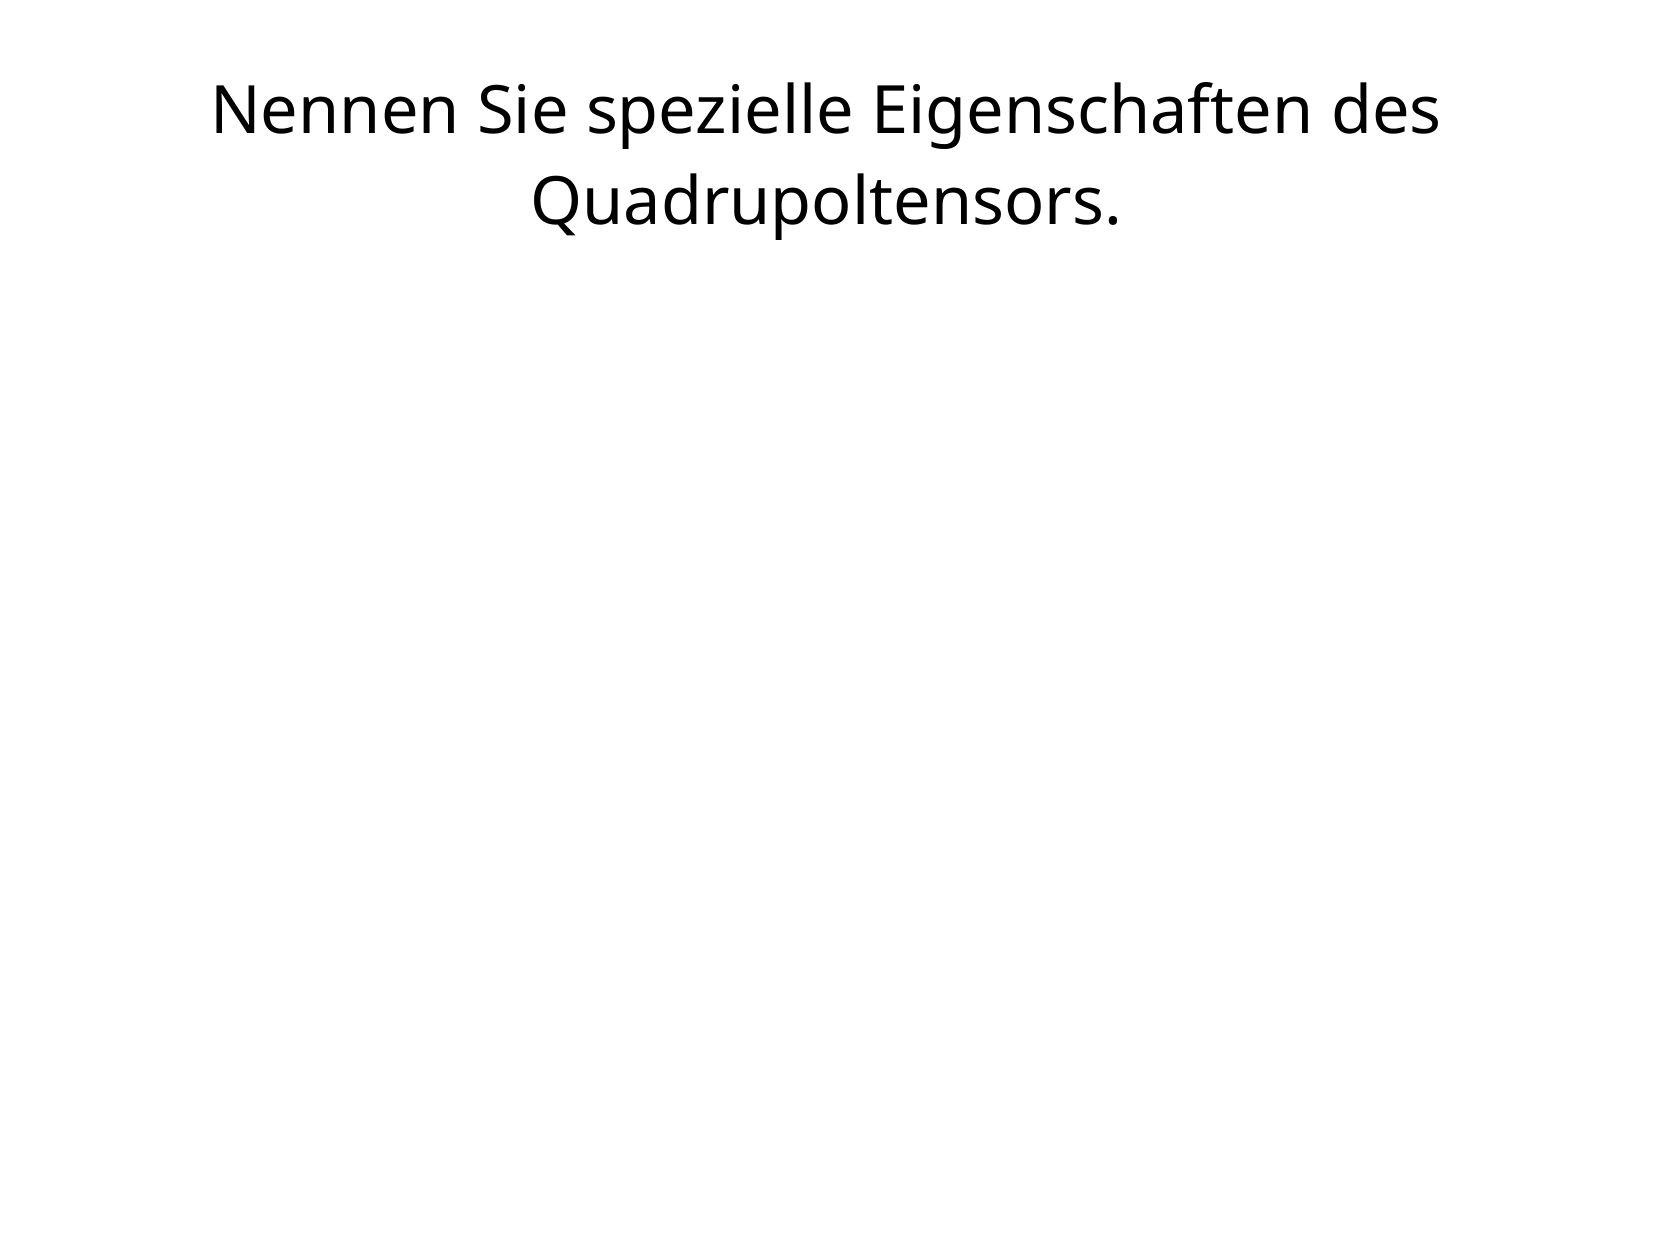

# Nennen Sie spezielle Eigenschaften des Quadrupoltensors.